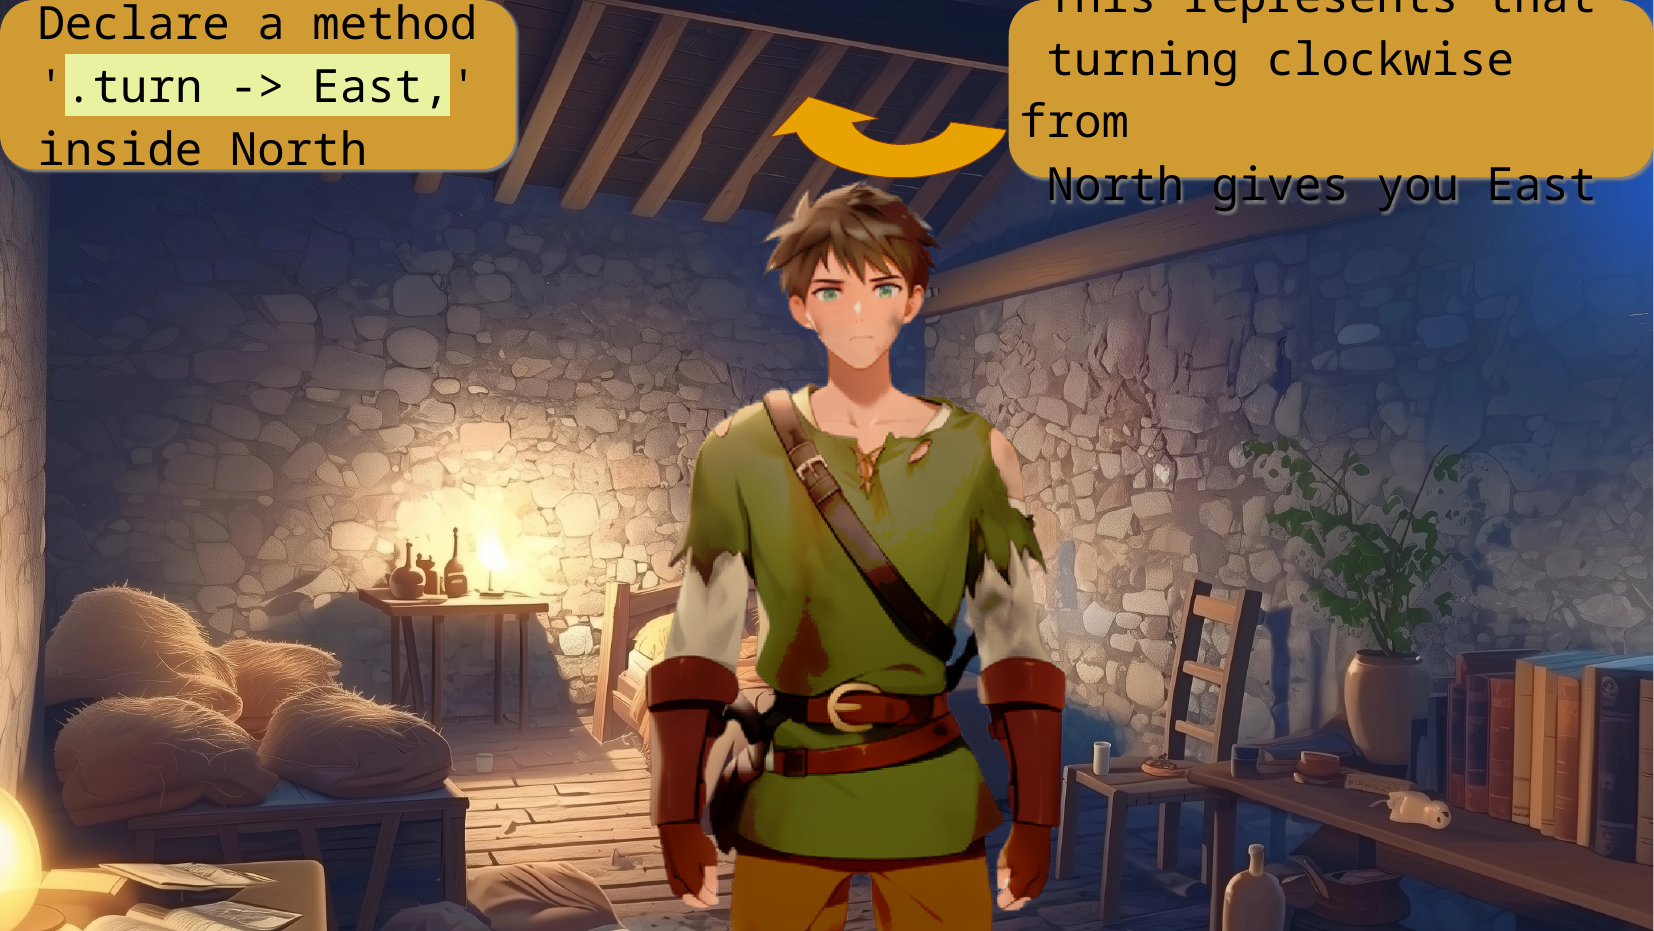

Declare a method
 '.turn -> East,'
 inside North
 This represents that
 turning clockwise from
 North gives you East